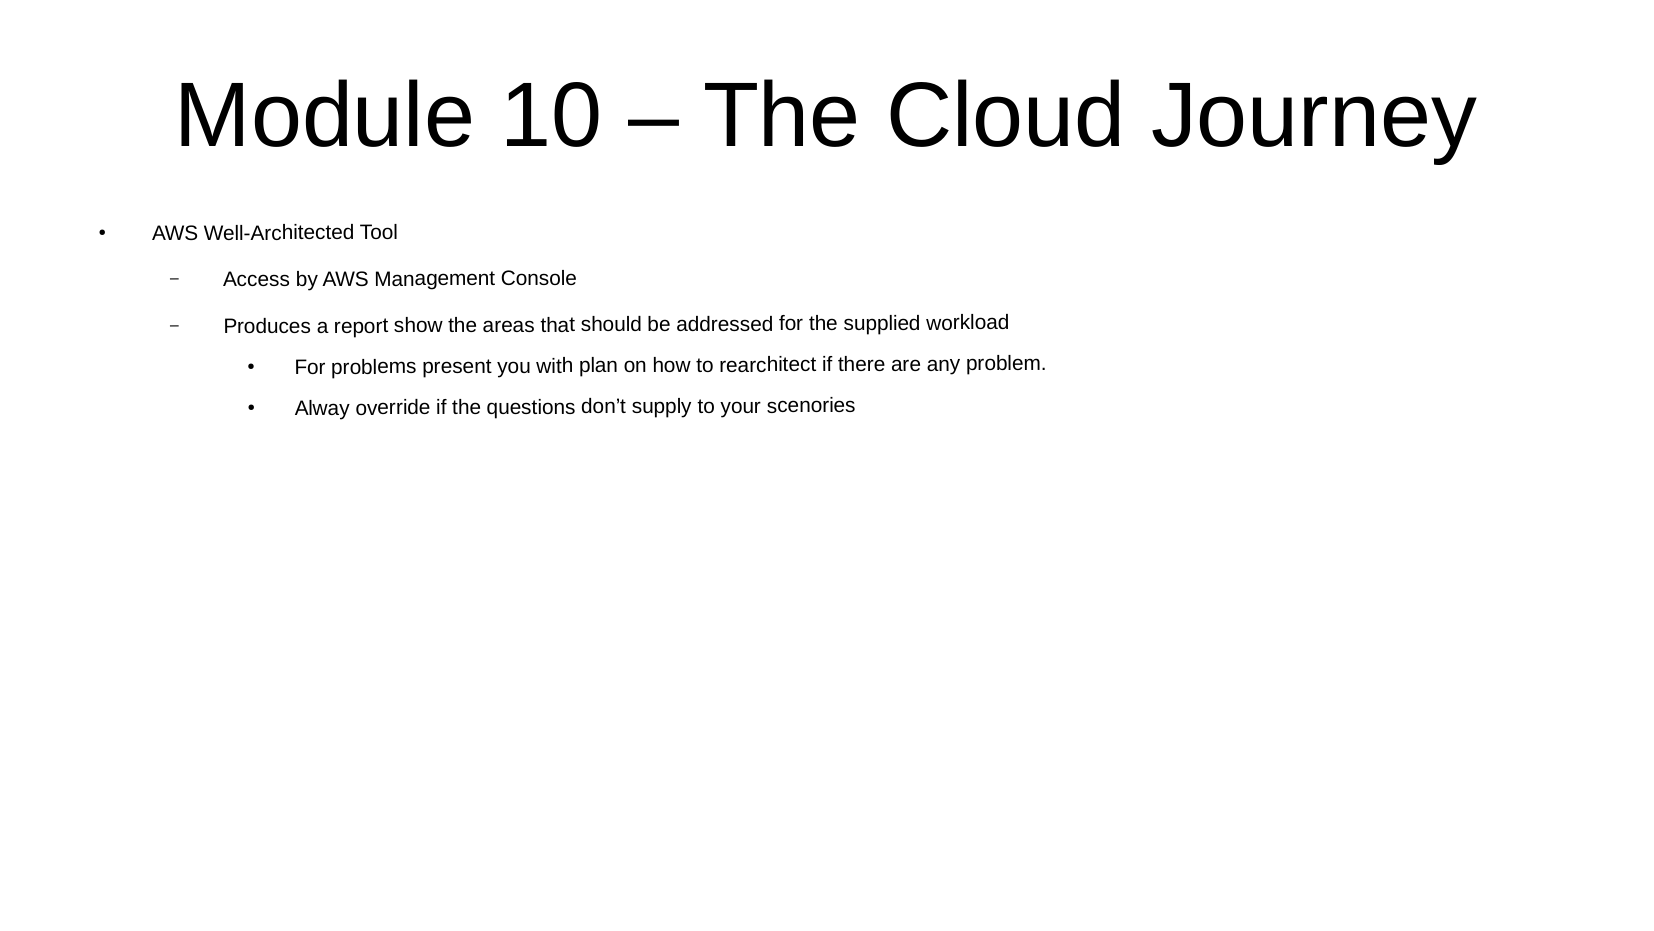

# Module 10 – The Cloud Journey
AWS Well-Architected Tool
Access by AWS Management Console
Produces a report show the areas that should be addressed for the supplied workload
For problems present you with plan on how to rearchitect if there are any problem.
Alway override if the questions don’t supply to your scenories